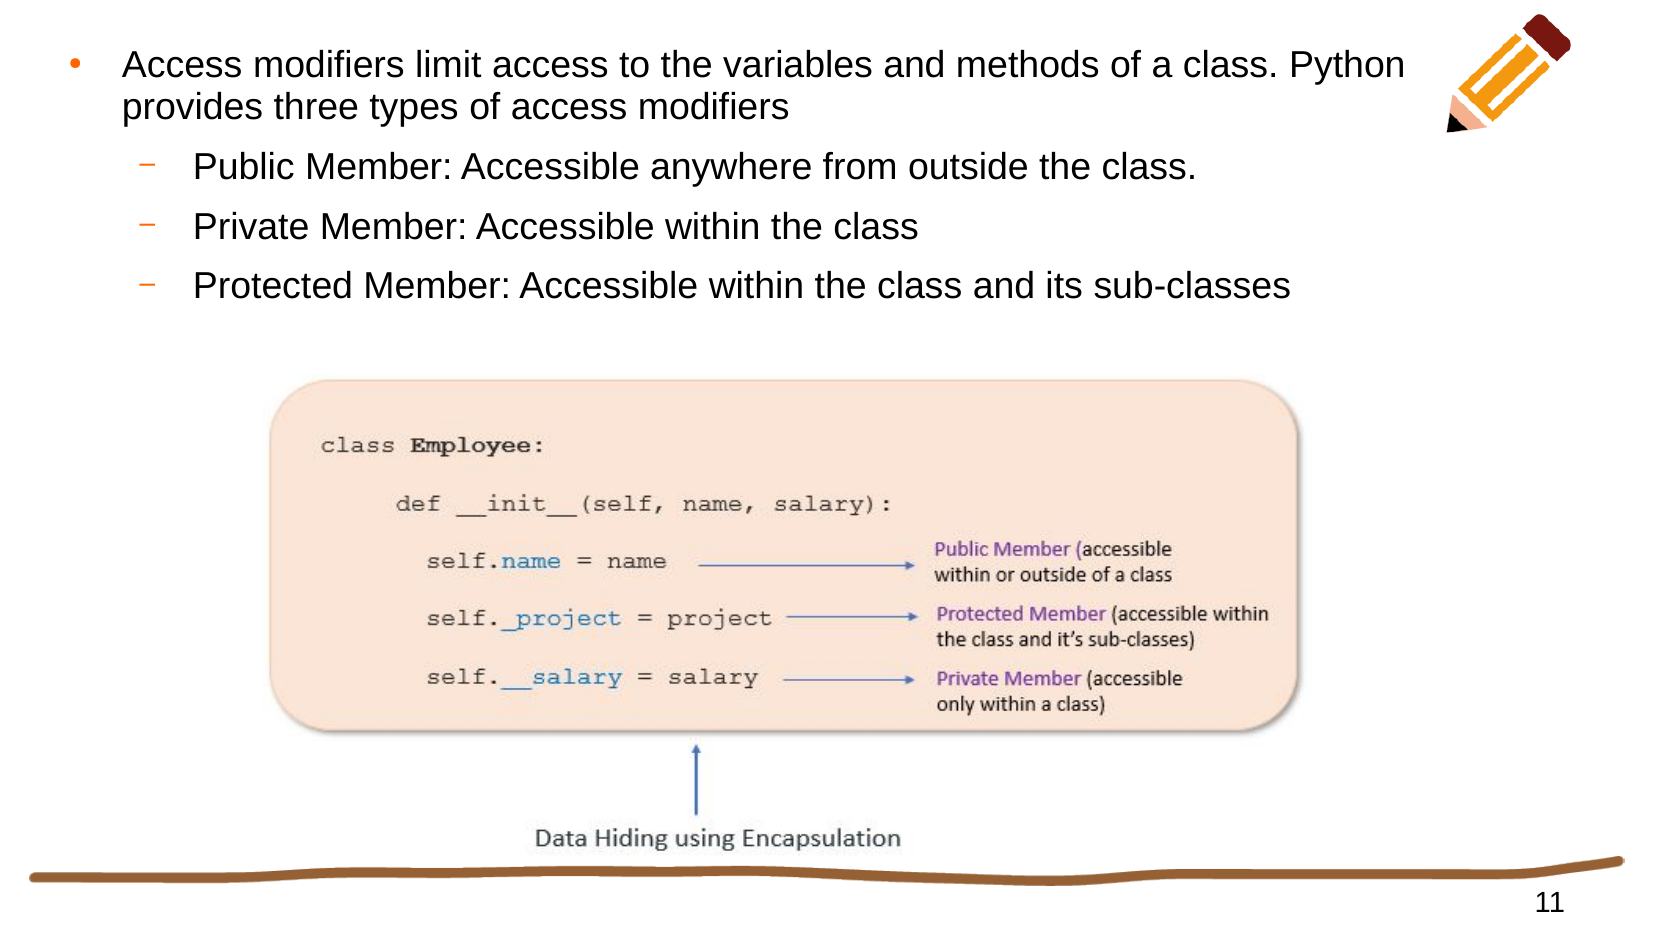

# Access modifiers limit access to the variables and methods of a class. Python provides three types of access modifiers
Public Member: Accessible anywhere from outside the class.
Private Member: Accessible within the class
Protected Member: Accessible within the class and its sub-classes
11